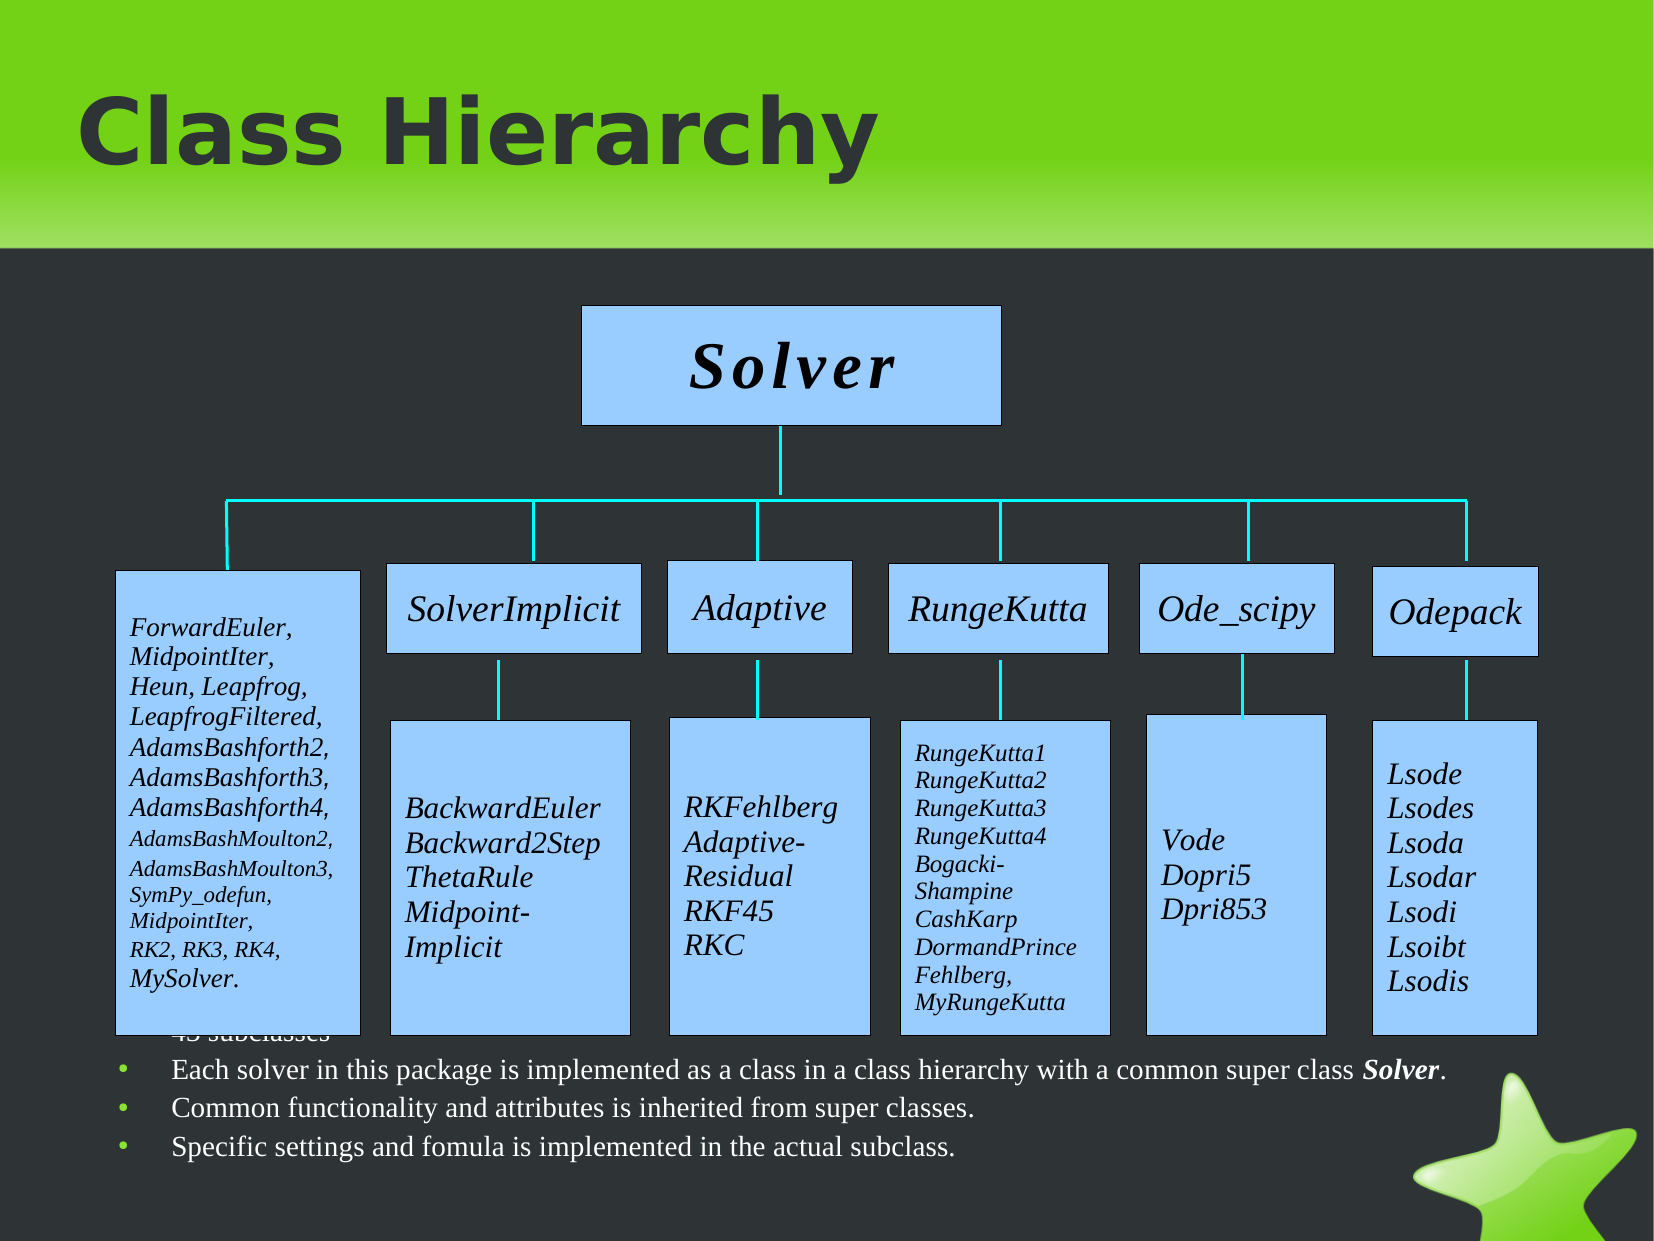

# Class Hierarchy
43 subclasses
Each solver in this package is implemented as a class in a class hierarchy with a common super class Solver.
Common functionality and attributes is inherited from super classes.
Specific settings and fomula is implemented in the actual subclass.
Solver
Adaptive
SolverImplicit
RungeKutta
Ode_scipy
Odepack
ForwardEuler, MidpointIter,
Heun, Leapfrog, LeapfrogFiltered, AdamsBashforth2,
AdamsBashforth3,
AdamsBashforth4,
AdamsBashMoulton2,
AdamsBashMoulton3,
SymPy_odefun,
MidpointIter,
RK2, RK3, RK4,
MySolver.
Vode
Dopri5
Dpri853
RKFehlberg
Adaptive-Residual
RKF45
RKC
BackwardEuler
Backward2Step
ThetaRule
Midpoint-Implicit
RungeKutta1
RungeKutta2
RungeKutta3
RungeKutta4
Bogacki-Shampine
CashKarp
DormandPrince
Fehlberg,
MyRungeKutta
Lsode
Lsodes
Lsoda
Lsodar
Lsodi
Lsoibt
Lsodis